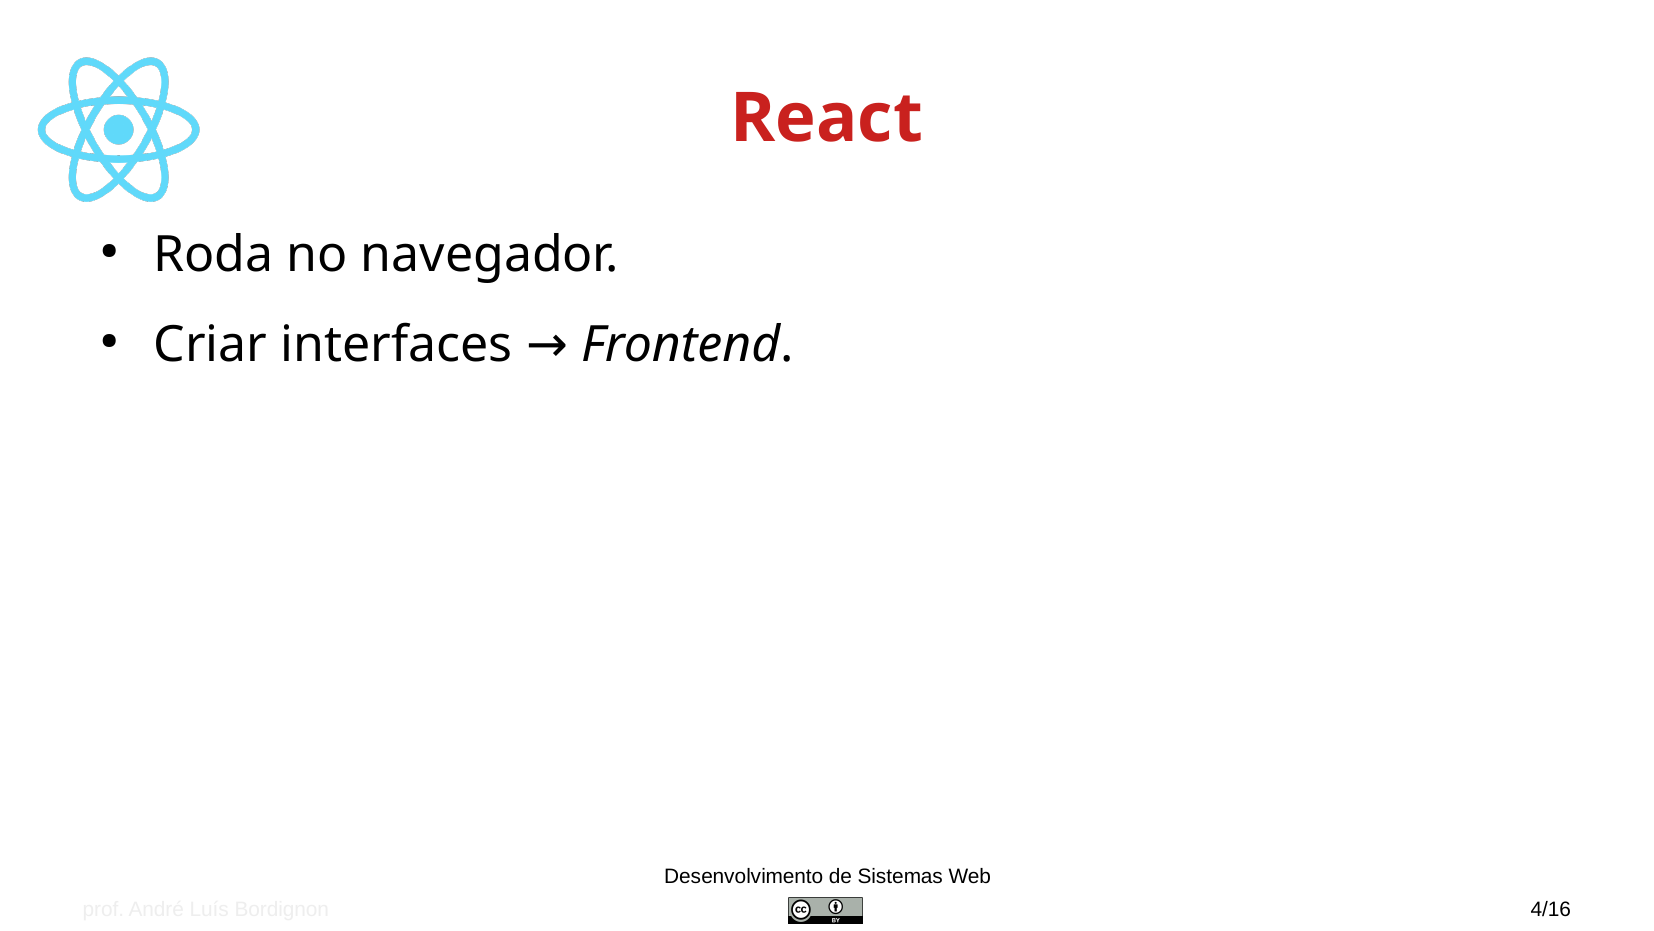

# React
Roda no navegador.
Criar interfaces → Frontend.
Desenvolvimento de Sistemas Web
prof. André Luís Bordignon
4